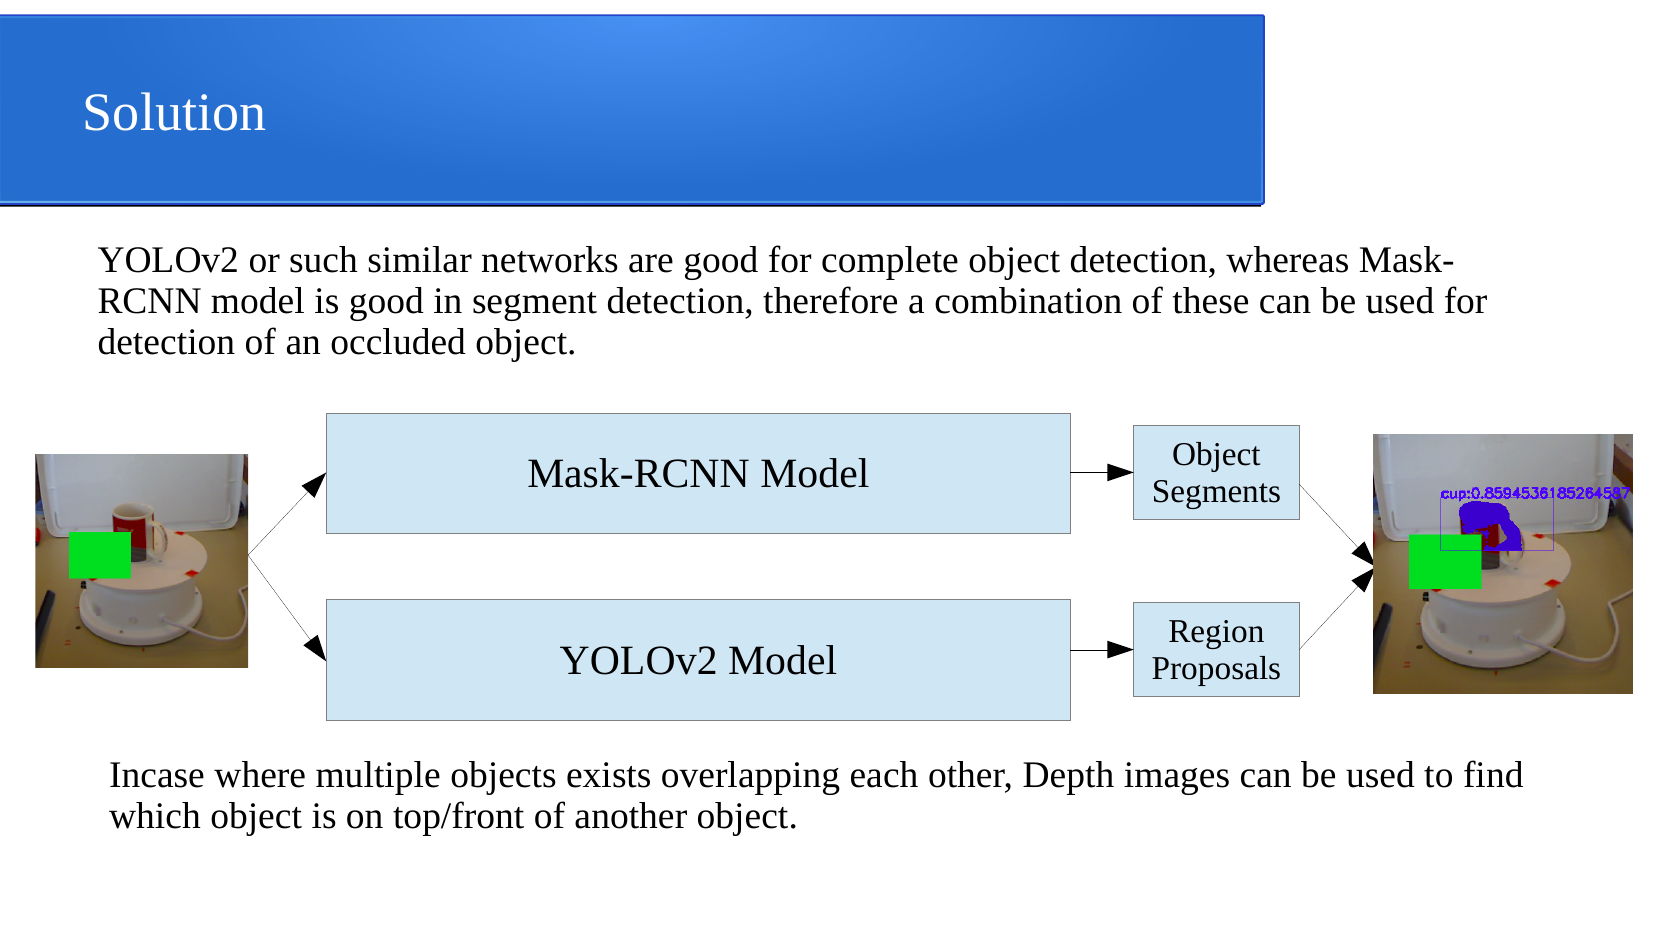

# Solution
YOLOv2 or such similar networks are good for complete object detection, whereas Mask-RCNN model is good in segment detection, therefore a combination of these can be used for detection of an occluded object.
Mask-RCNN Model
Object
Segments
YOLOv2 Model
Region
Proposals
Incase where multiple objects exists overlapping each other, Depth images can be used to find which object is on top/front of another object.